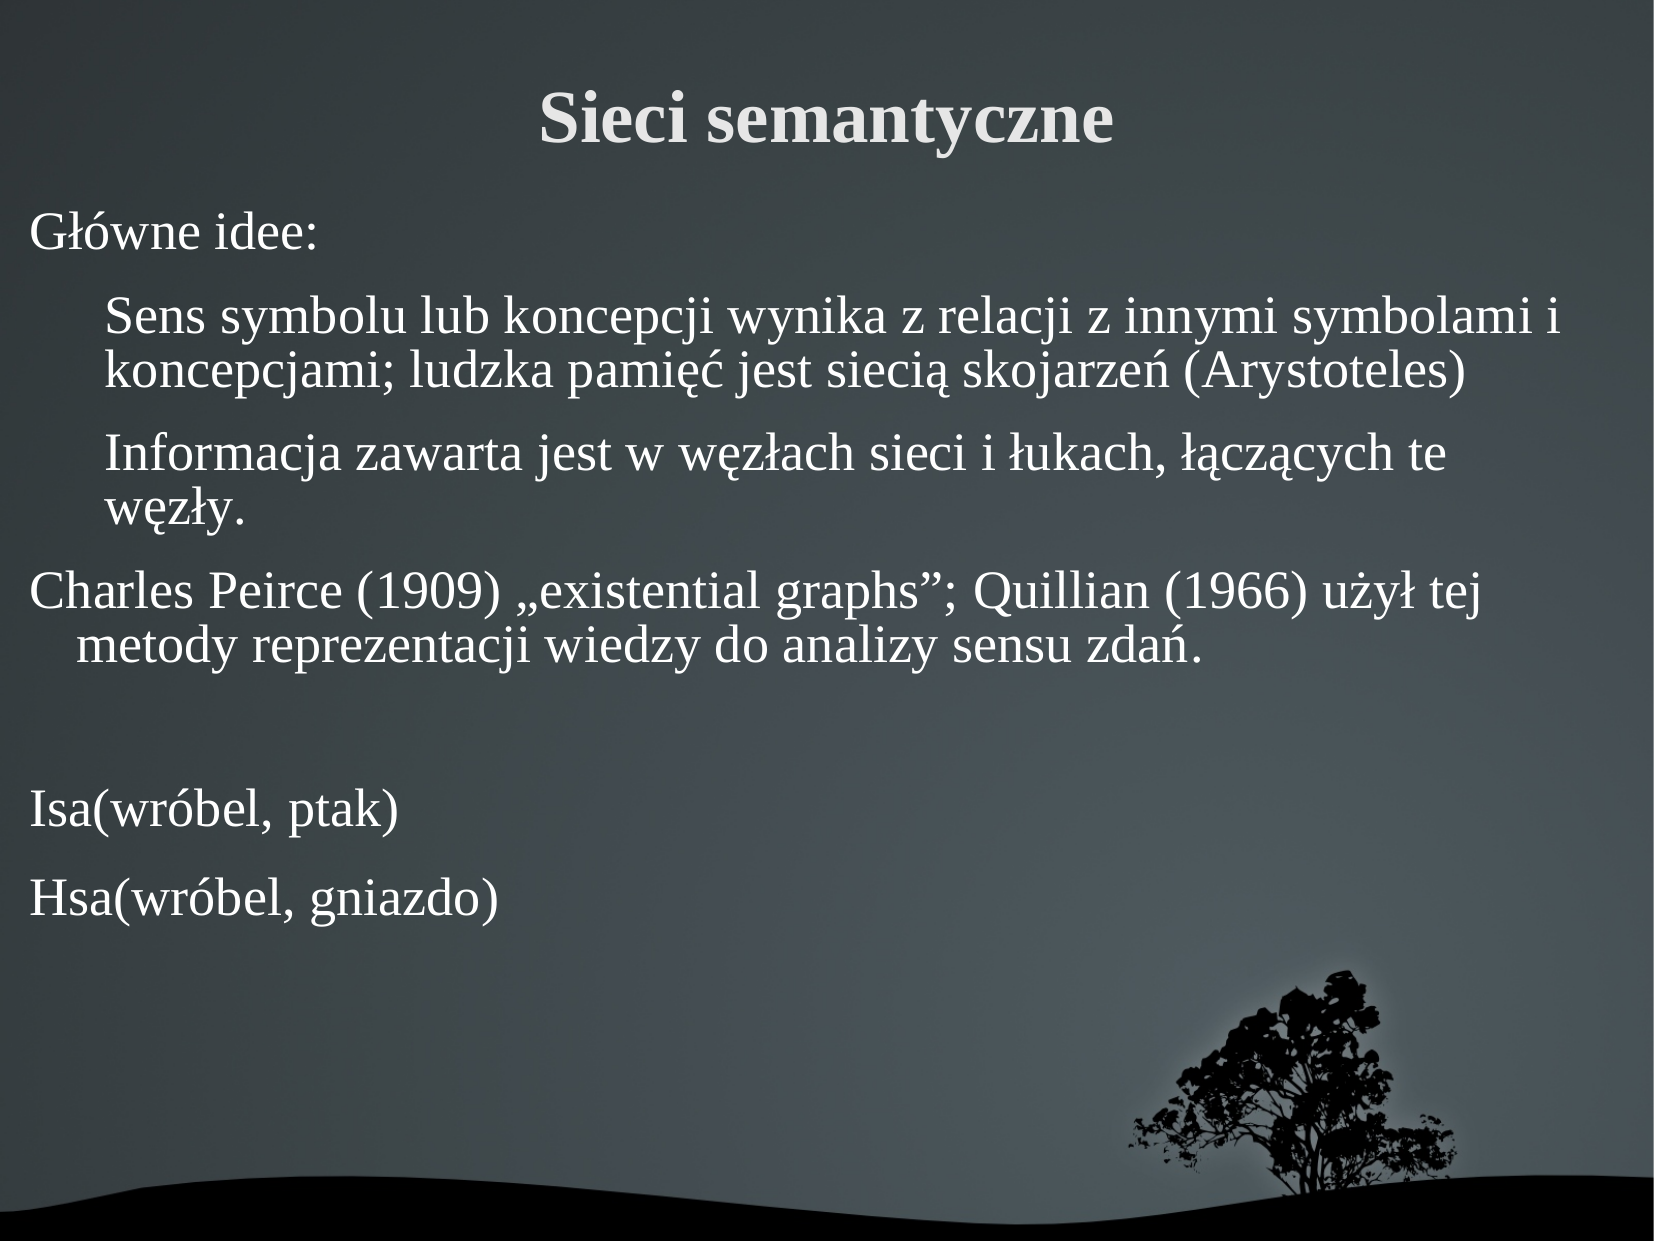

# Sieci semantyczne
Główne idee:
Sens symbolu lub koncepcji wynika z relacji z innymi symbolami i koncepcjami; ludzka pamięć jest siecią skojarzeń (Arystoteles)
Informacja zawarta jest w węzłach sieci i łukach, łączących te węzły.
Charles Peirce (1909) „existential graphs”; Quillian (1966) użył tej metody reprezentacji wiedzy do analizy sensu zdań.
Isa(wróbel, ptak)
Hsa(wróbel, gniazdo)